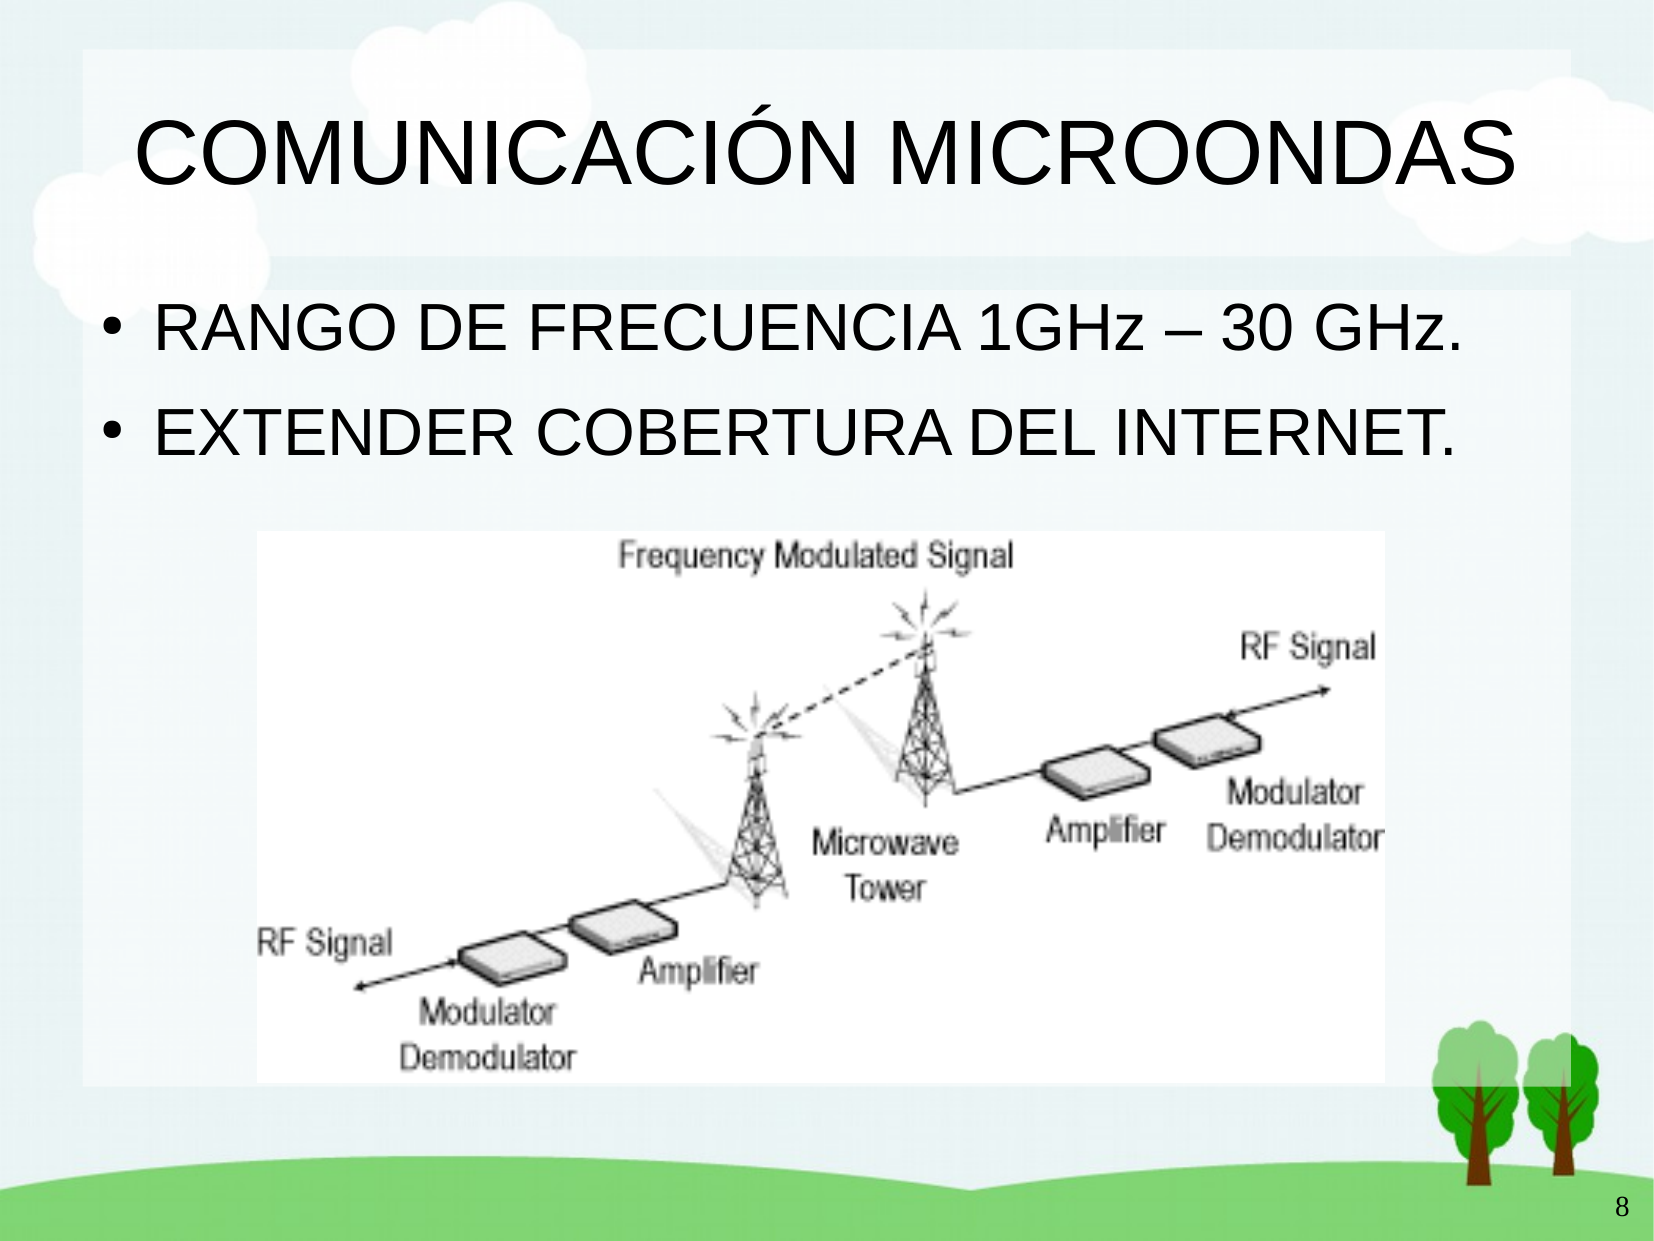

# COMUNICACIÓN MICROONDAS
RANGO DE FRECUENCIA 1GHz – 30 GHz.
EXTENDER COBERTURA DEL INTERNET.
8